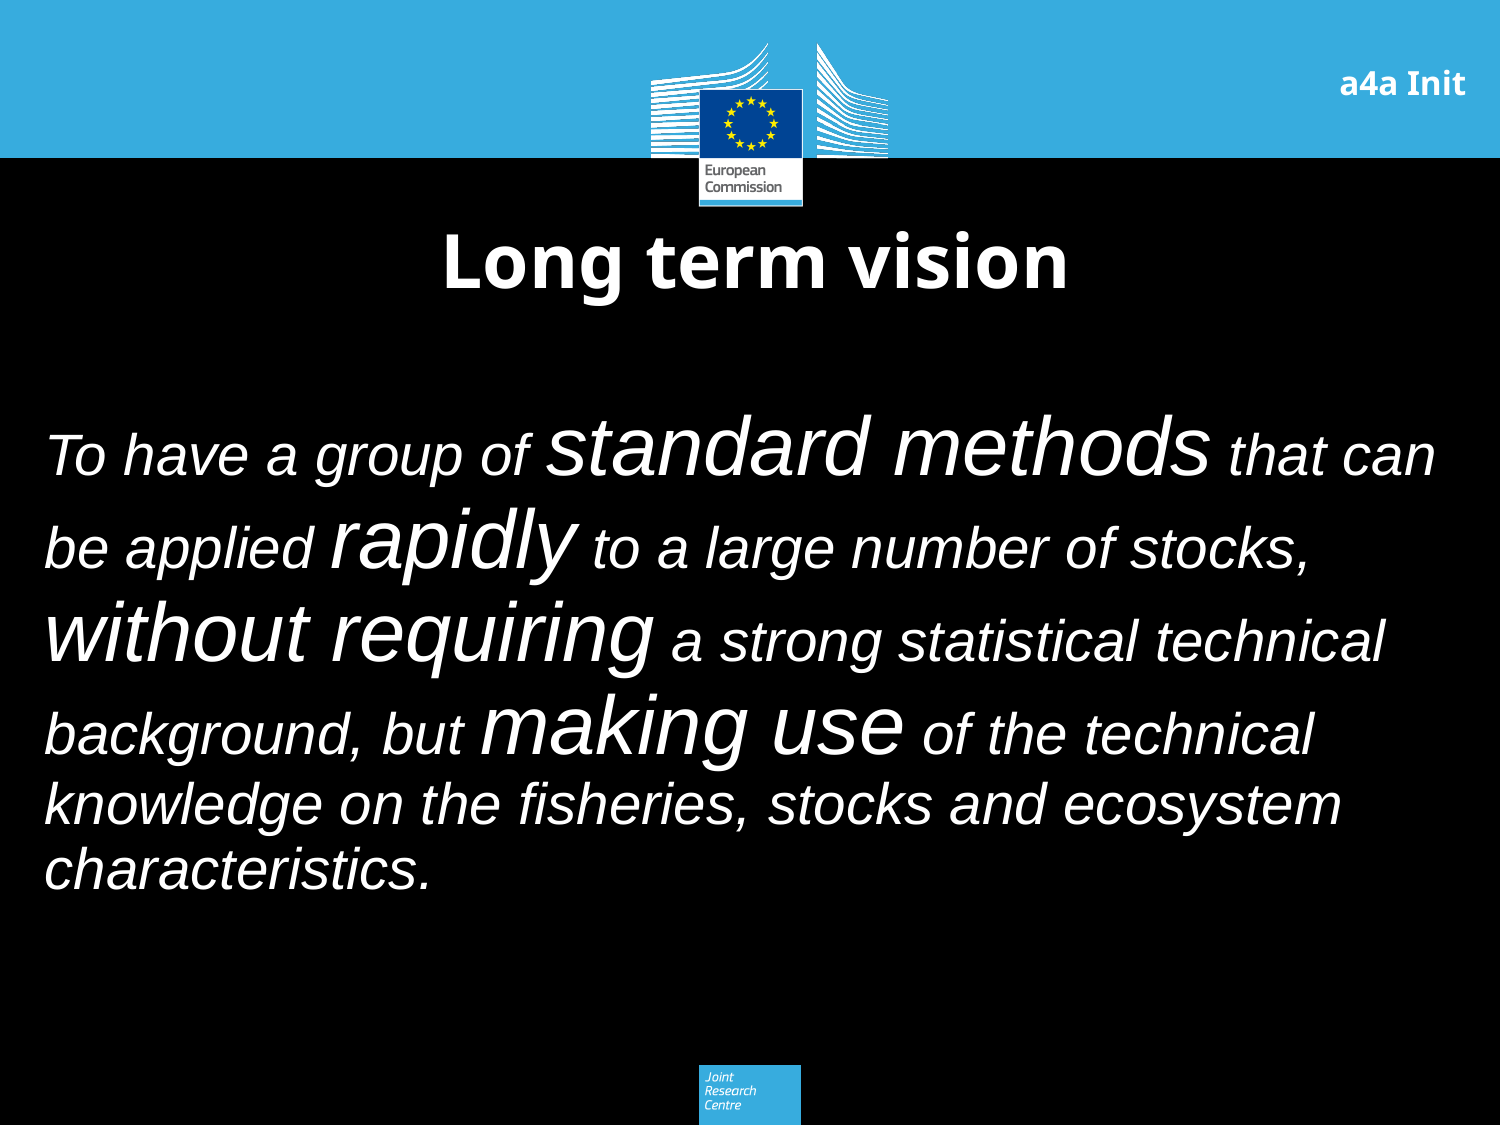

a4a Init
# Long term vision
To have a group of standard methods that can be applied rapidly to a large number of stocks, without requiring a strong statistical technical background, but making use of the technical knowledge on the fisheries, stocks and ecosystem characteristics.